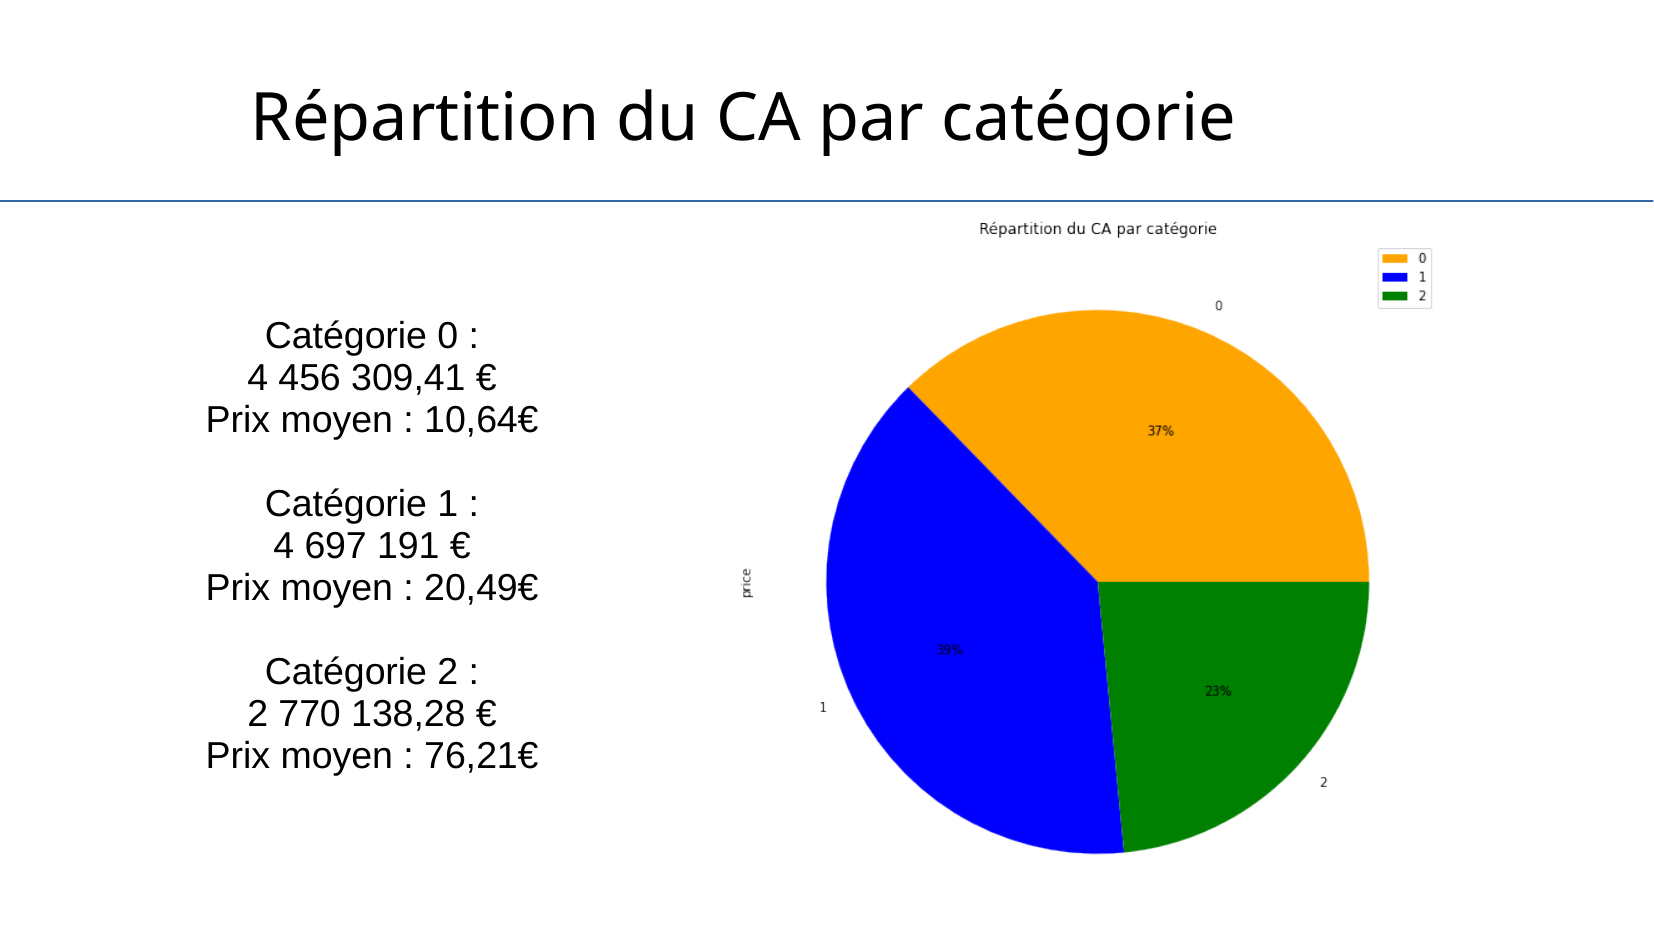

# Répartition du CA par catégorie
Catégorie 0 :
4 456 309,41 €
Prix moyen : 10,64€
Catégorie 1 :
4 697 191 €
Prix moyen : 20,49€
Catégorie 2 :
2 770 138,28 €
Prix moyen : 76,21€